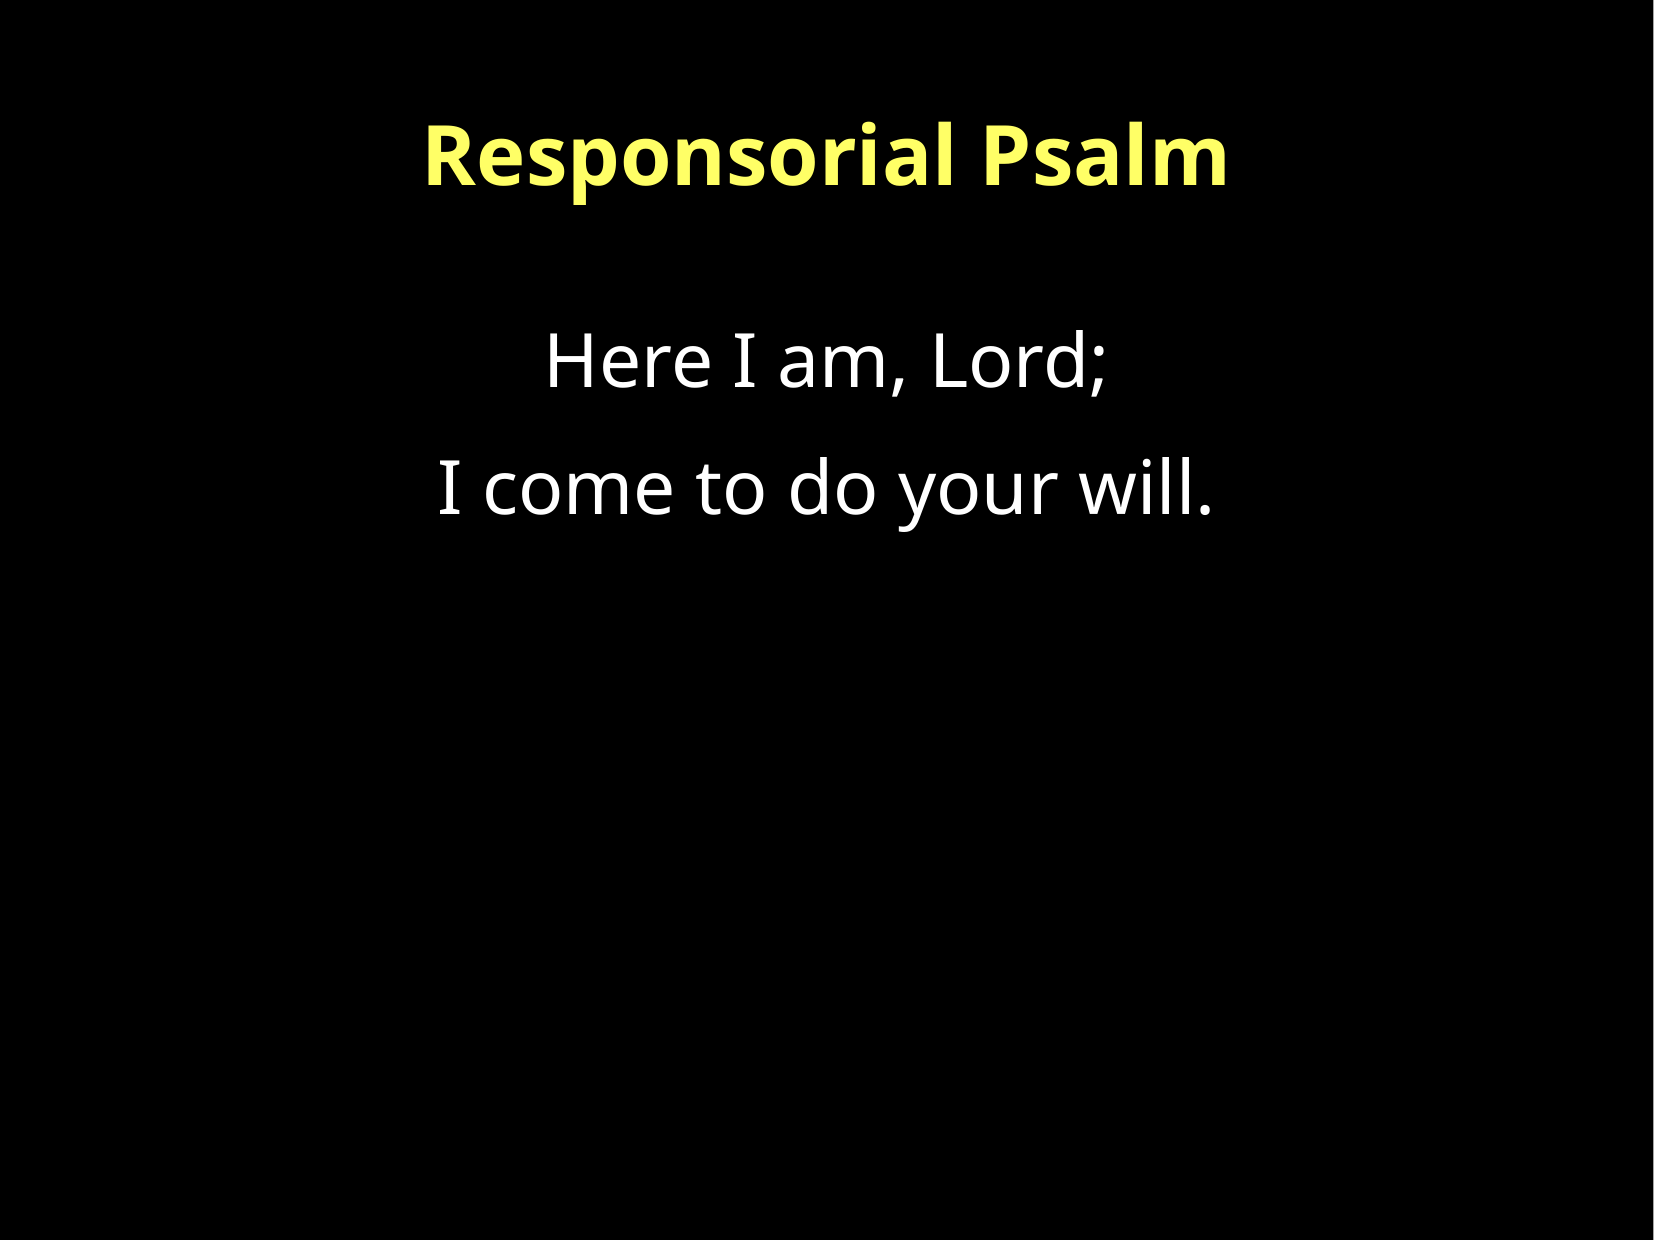

# Responsorial Psalm
Here I am, Lord;
I come to do your will.